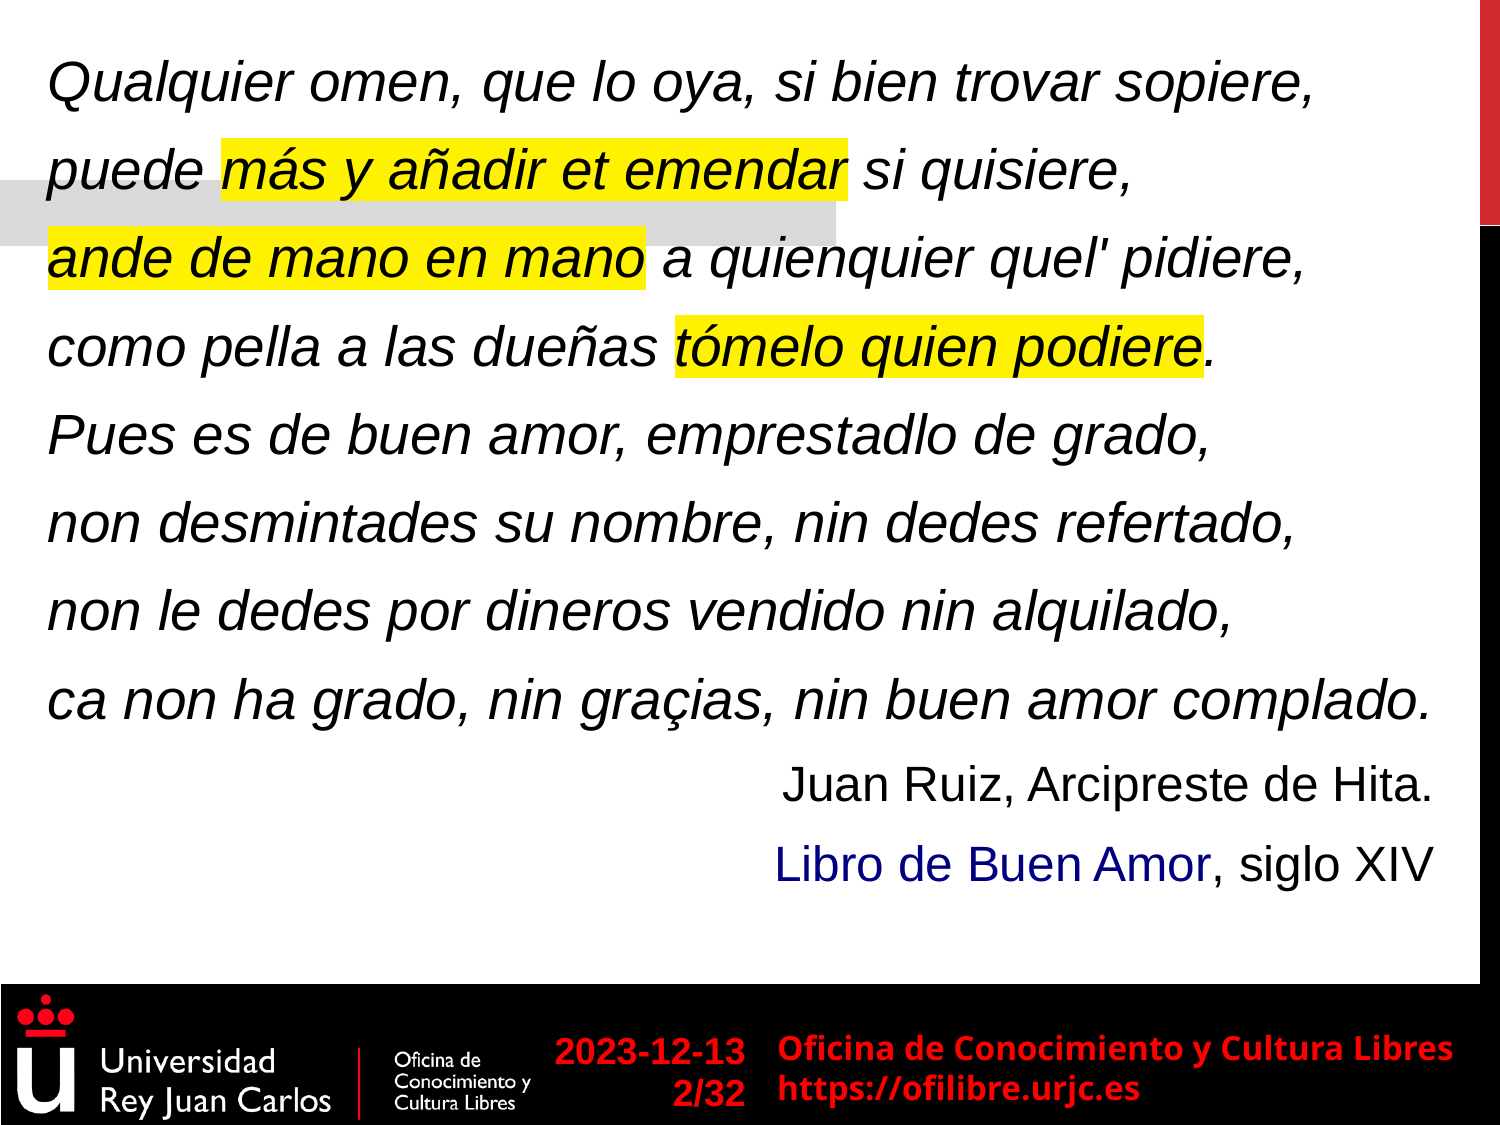

# Qualquier omen, que lo oya, si bien trovar sopiere,
puede más y añadir et emendar si quisiere,
ande de mano en mano a quienquier quel' pidiere,
como pella a las dueñas tómelo quien podiere.
Pues es de buen amor, emprestadlo de grado,
non desmintades su nombre, nin dedes refertado,
non le dedes por dineros vendido nin alquilado,
ca non ha grado, nin graçias, nin buen amor complado.
Juan Ruiz, Arcipreste de Hita.
Libro de Buen Amor, siglo XIV